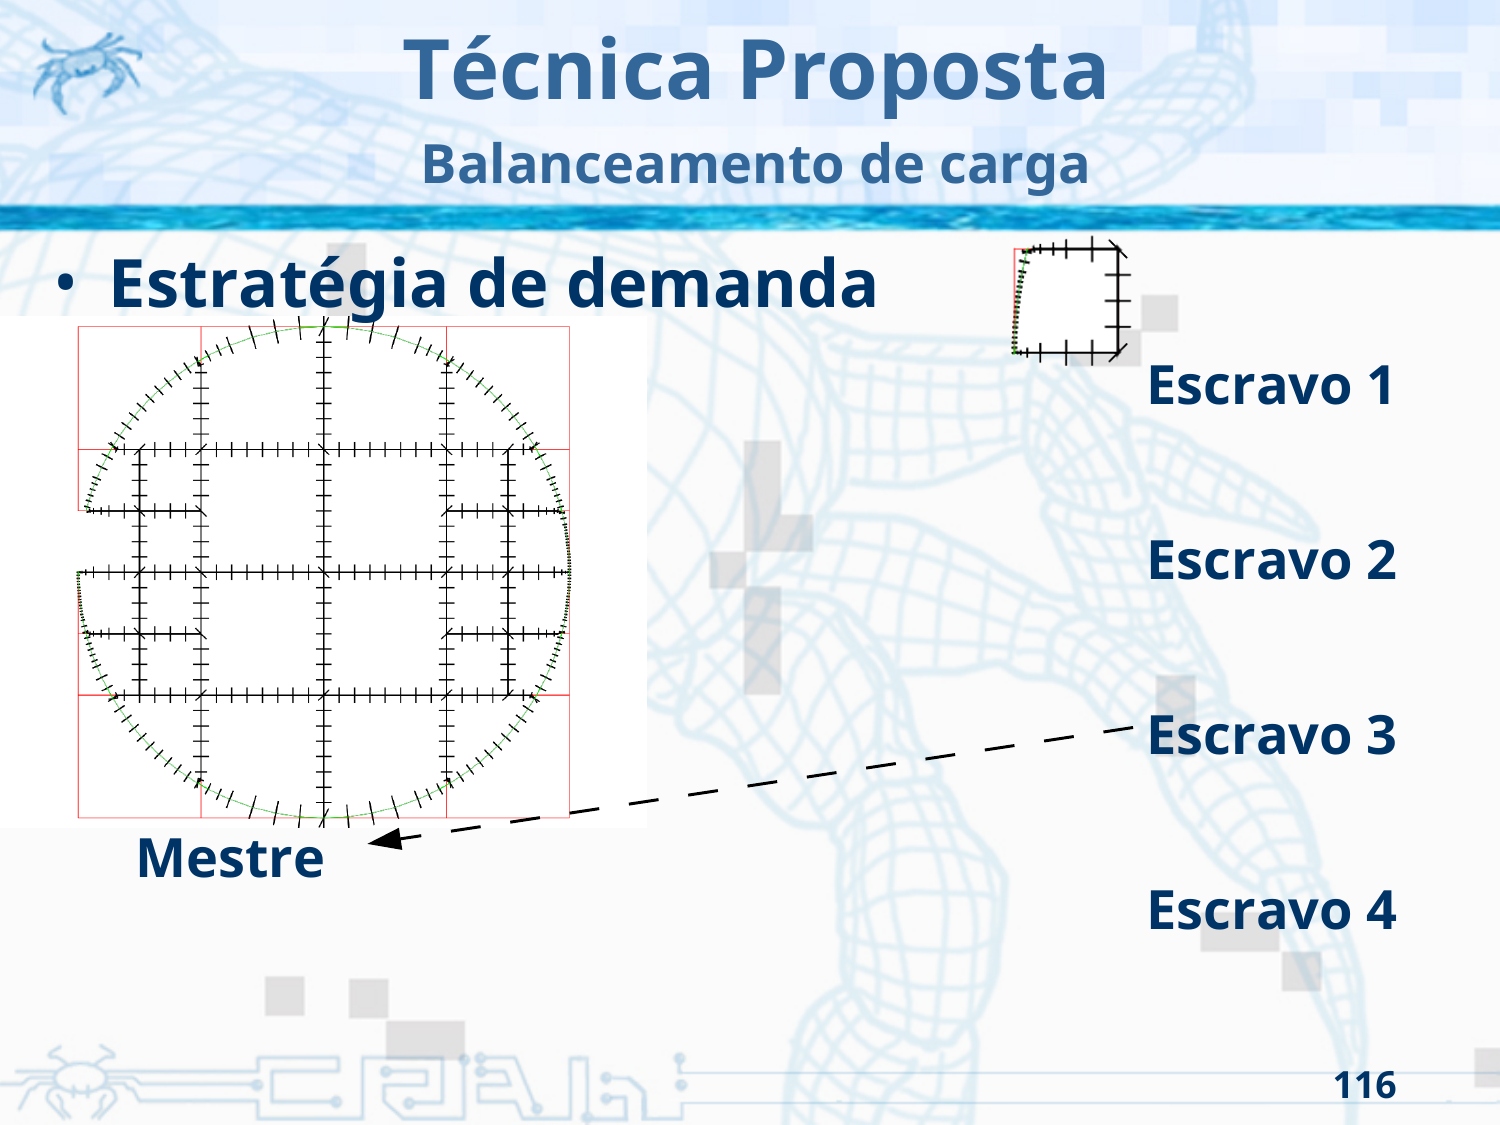

# Técnica Proposta Balanceamento de carga
Estratégia de demanda
Escravo 1
Escravo 2
Escravo 3
Mestre
Escravo 4